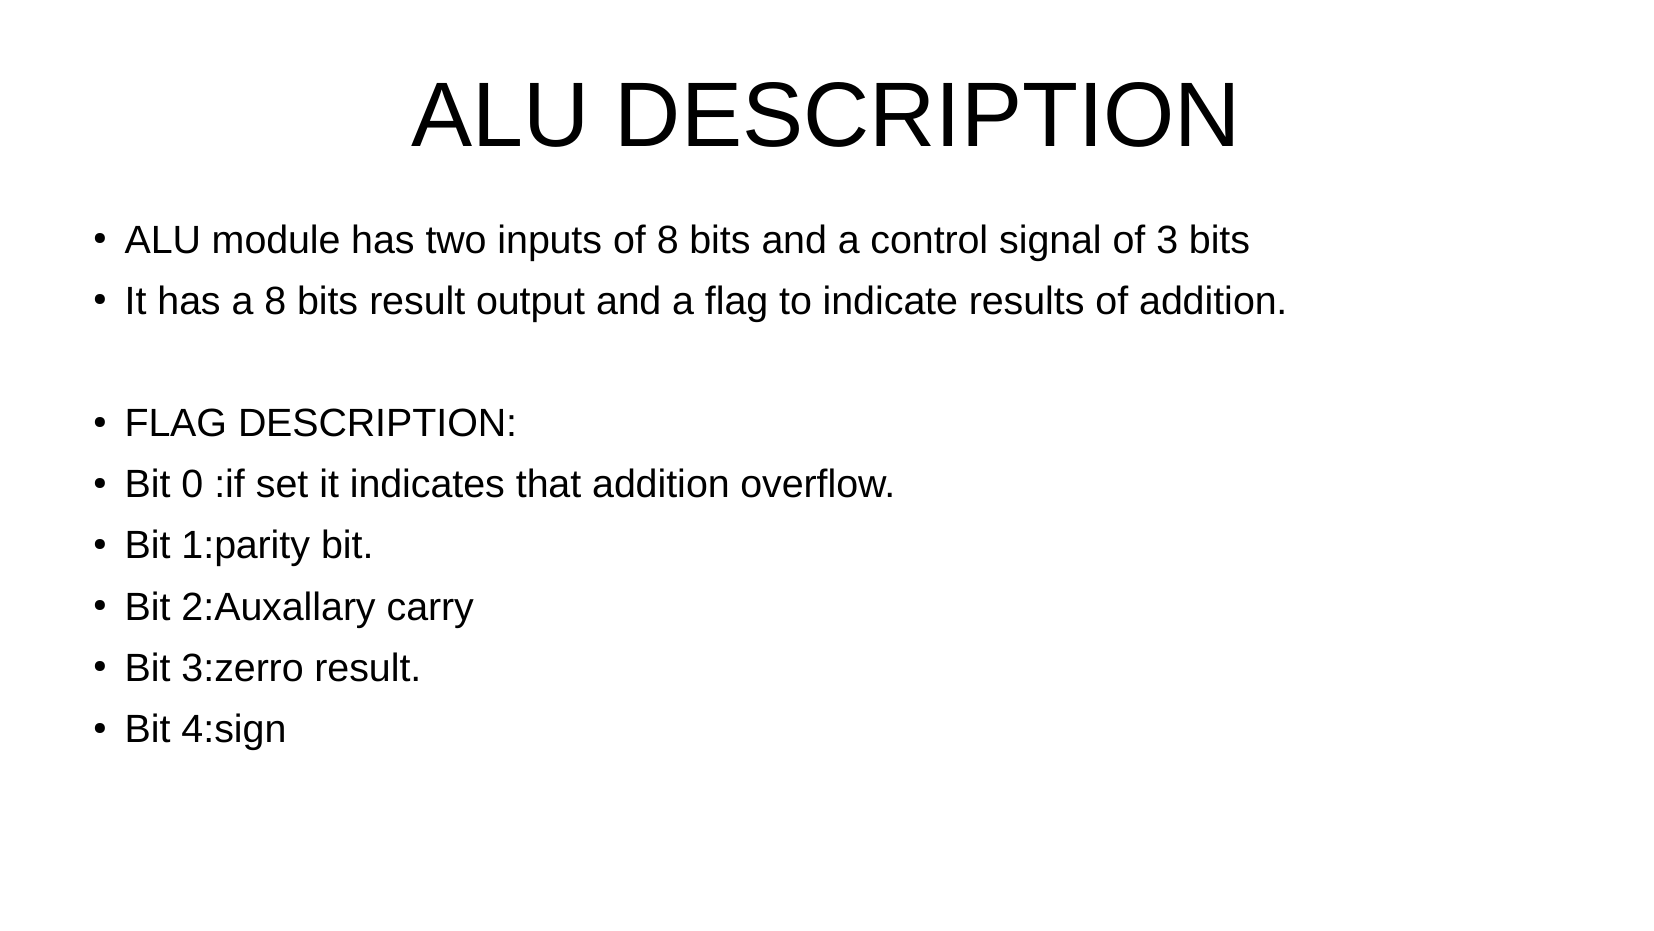

# ALU DESCRIPTION
ALU module has two inputs of 8 bits and a control signal of 3 bits
It has a 8 bits result output and a flag to indicate results of addition.
FLAG DESCRIPTION:
Bit 0 :if set it indicates that addition overflow.
Bit 1:parity bit.
Bit 2:Auxallary carry
Bit 3:zerro result.
Bit 4:sign